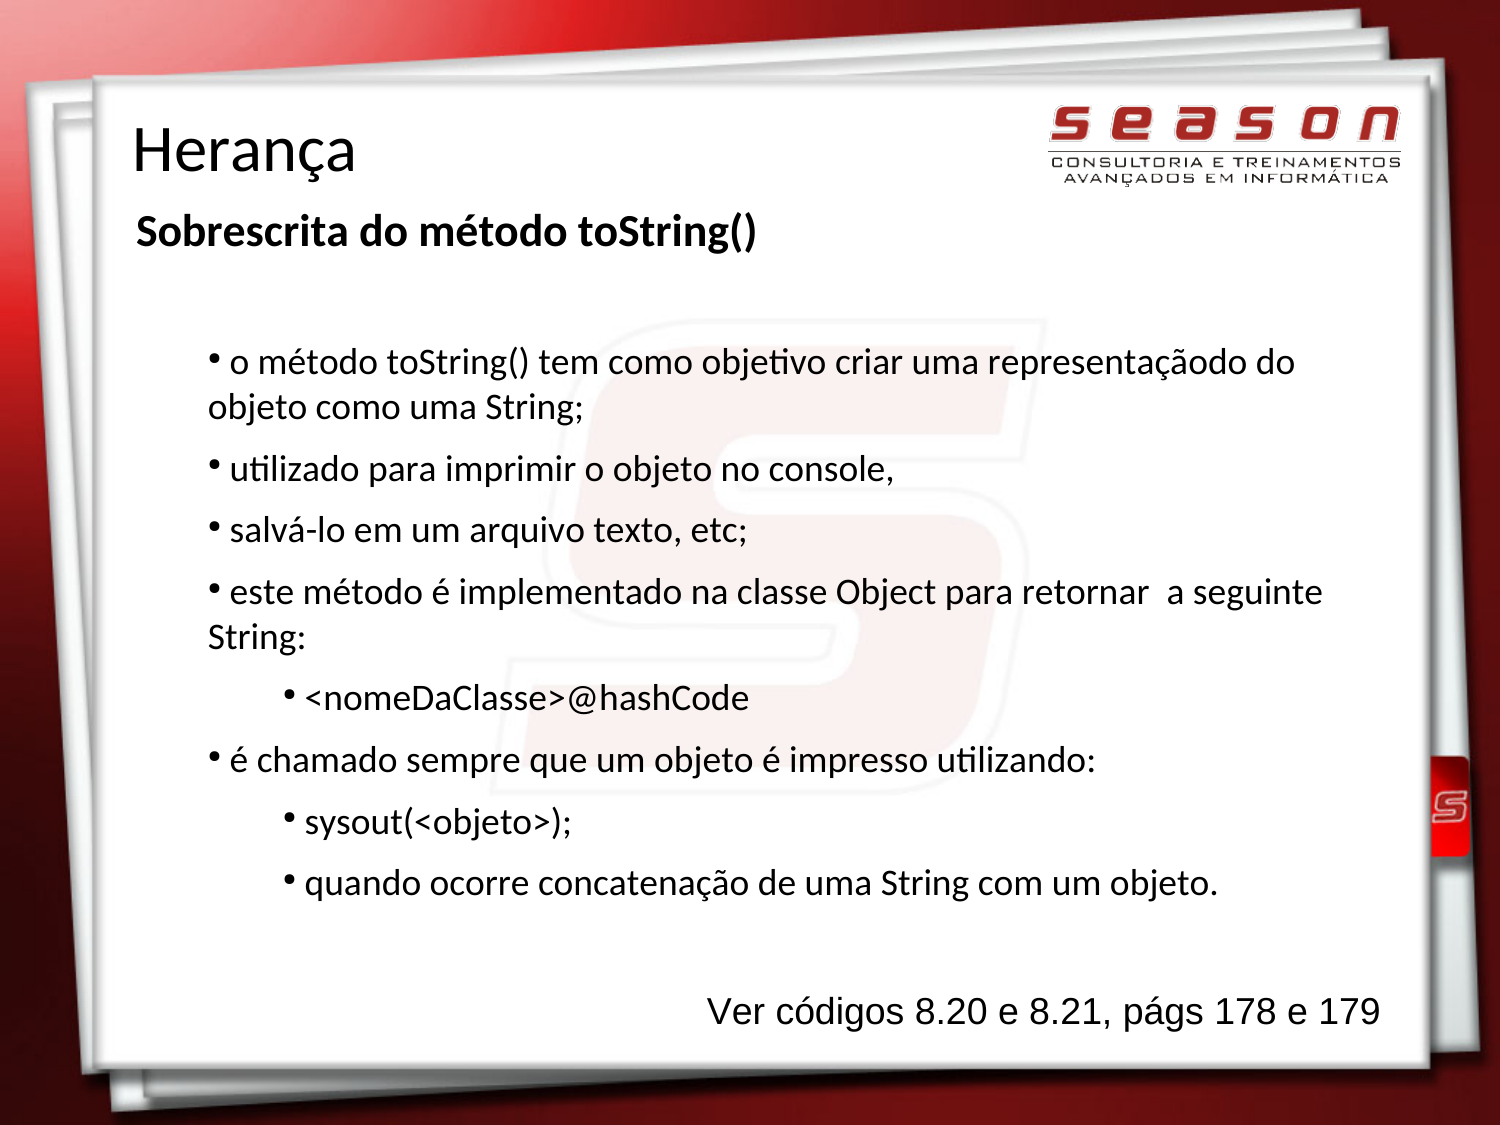

# Herança
Sobrescrita do método toString()
 o método toString() tem como objetivo criar uma representaçãodo do objeto como uma String;
 utilizado para imprimir o objeto no console,
 salvá-lo em um arquivo texto, etc;
 este método é implementado na classe Object para retornar a seguinte String:
 <nomeDaClasse>@hashCode
 é chamado sempre que um objeto é impresso utilizando:
 sysout(<objeto>);
 quando ocorre concatenação de uma String com um objeto.
Ver códigos 8.20 e 8.21, págs 178 e 179